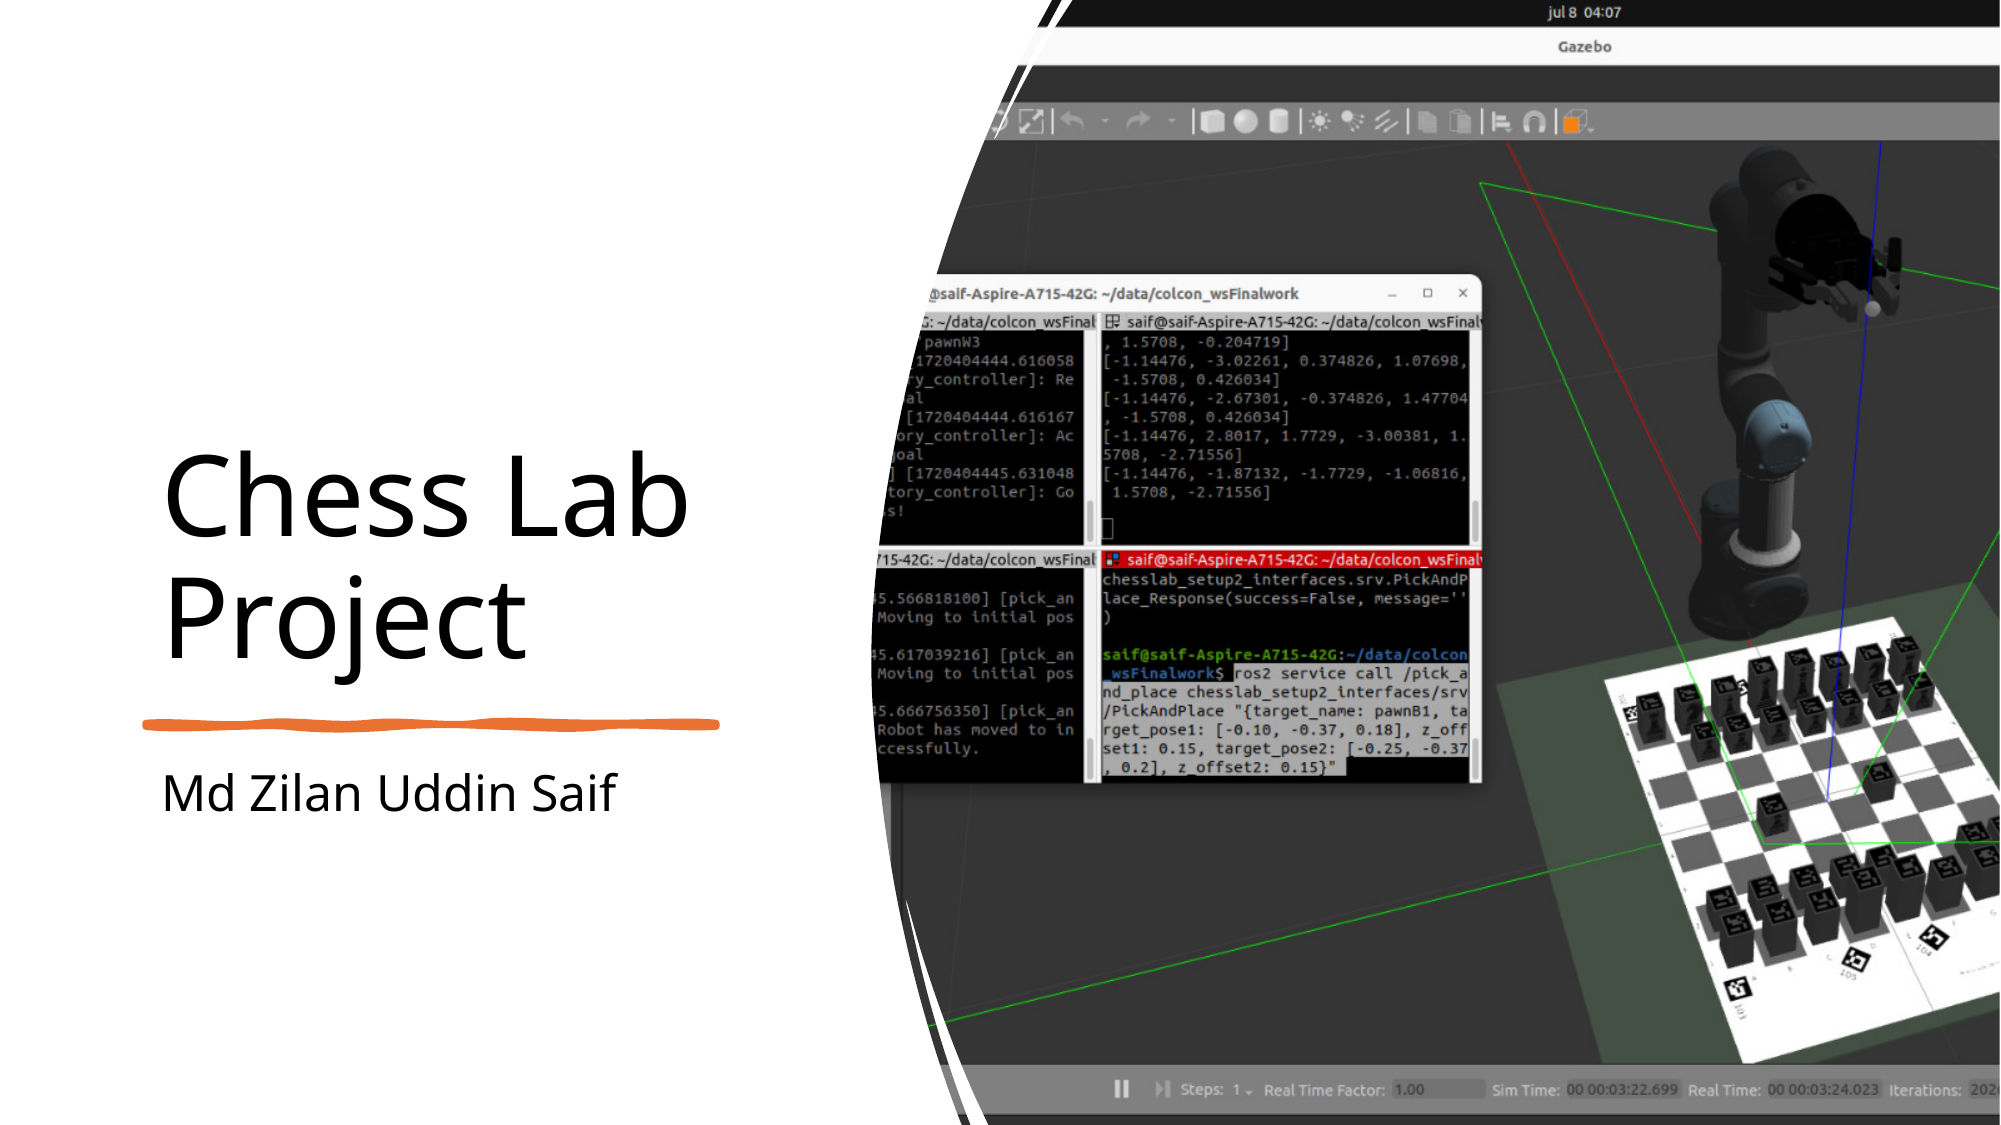

# Chess Lab Project
Md Zilan Uddin Saif